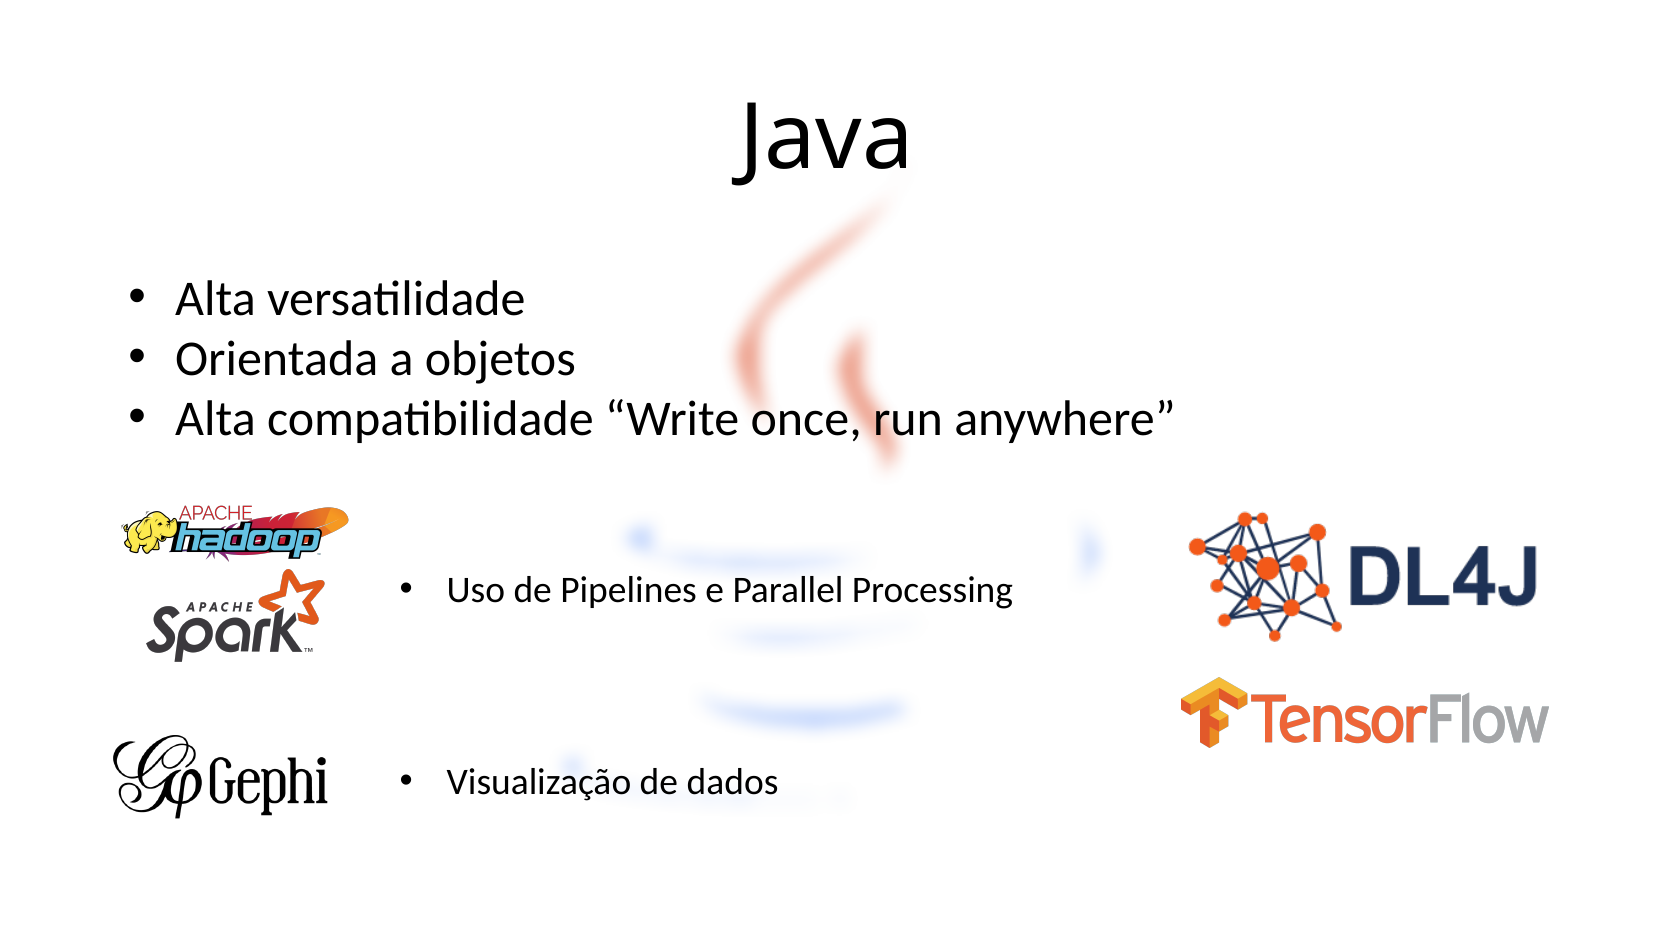

# Java
Alta versatilidade
Orientada a objetos
Alta compatibilidade “Write once, run anywhere”
Uso de Pipelines e Parallel Processing
Visualização de dados